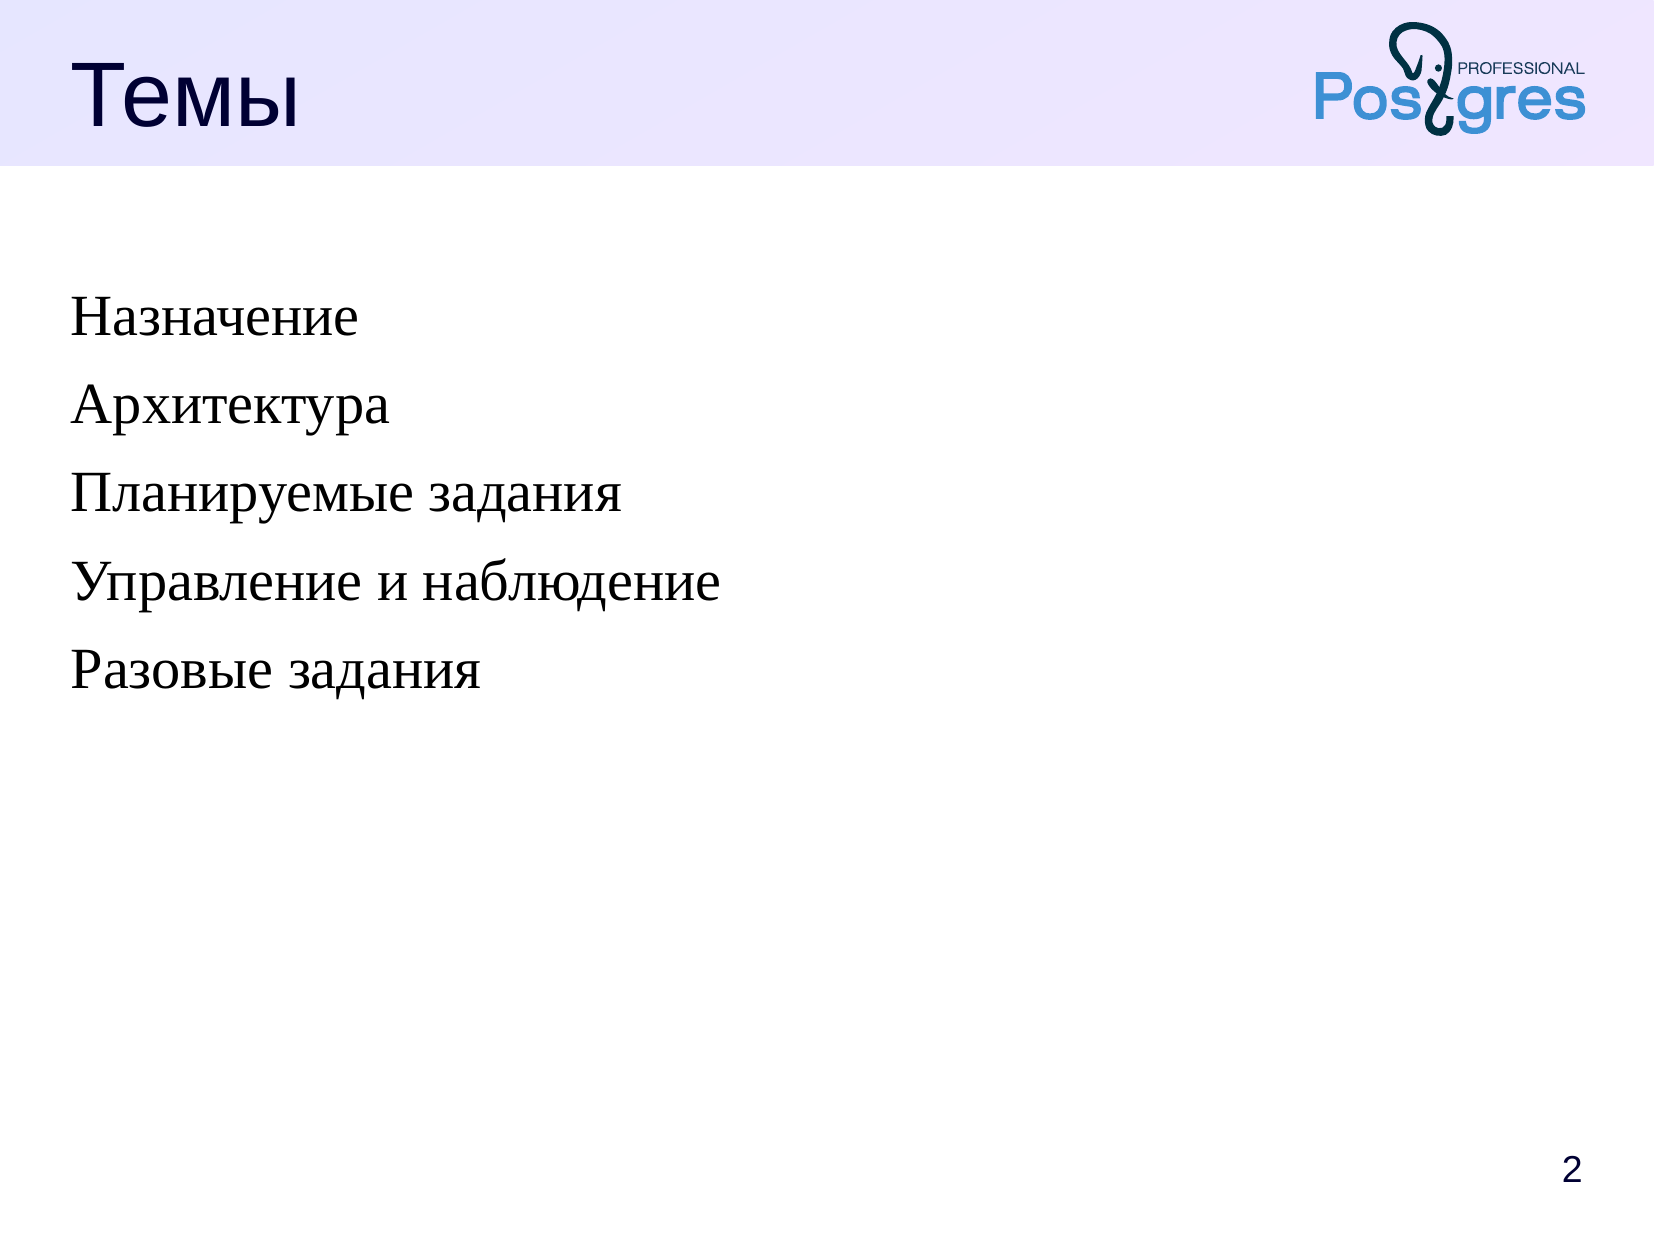

# Темы
Назначение
Архитектура
Планируемые задания
Управление и наблюдение
Разовые задания